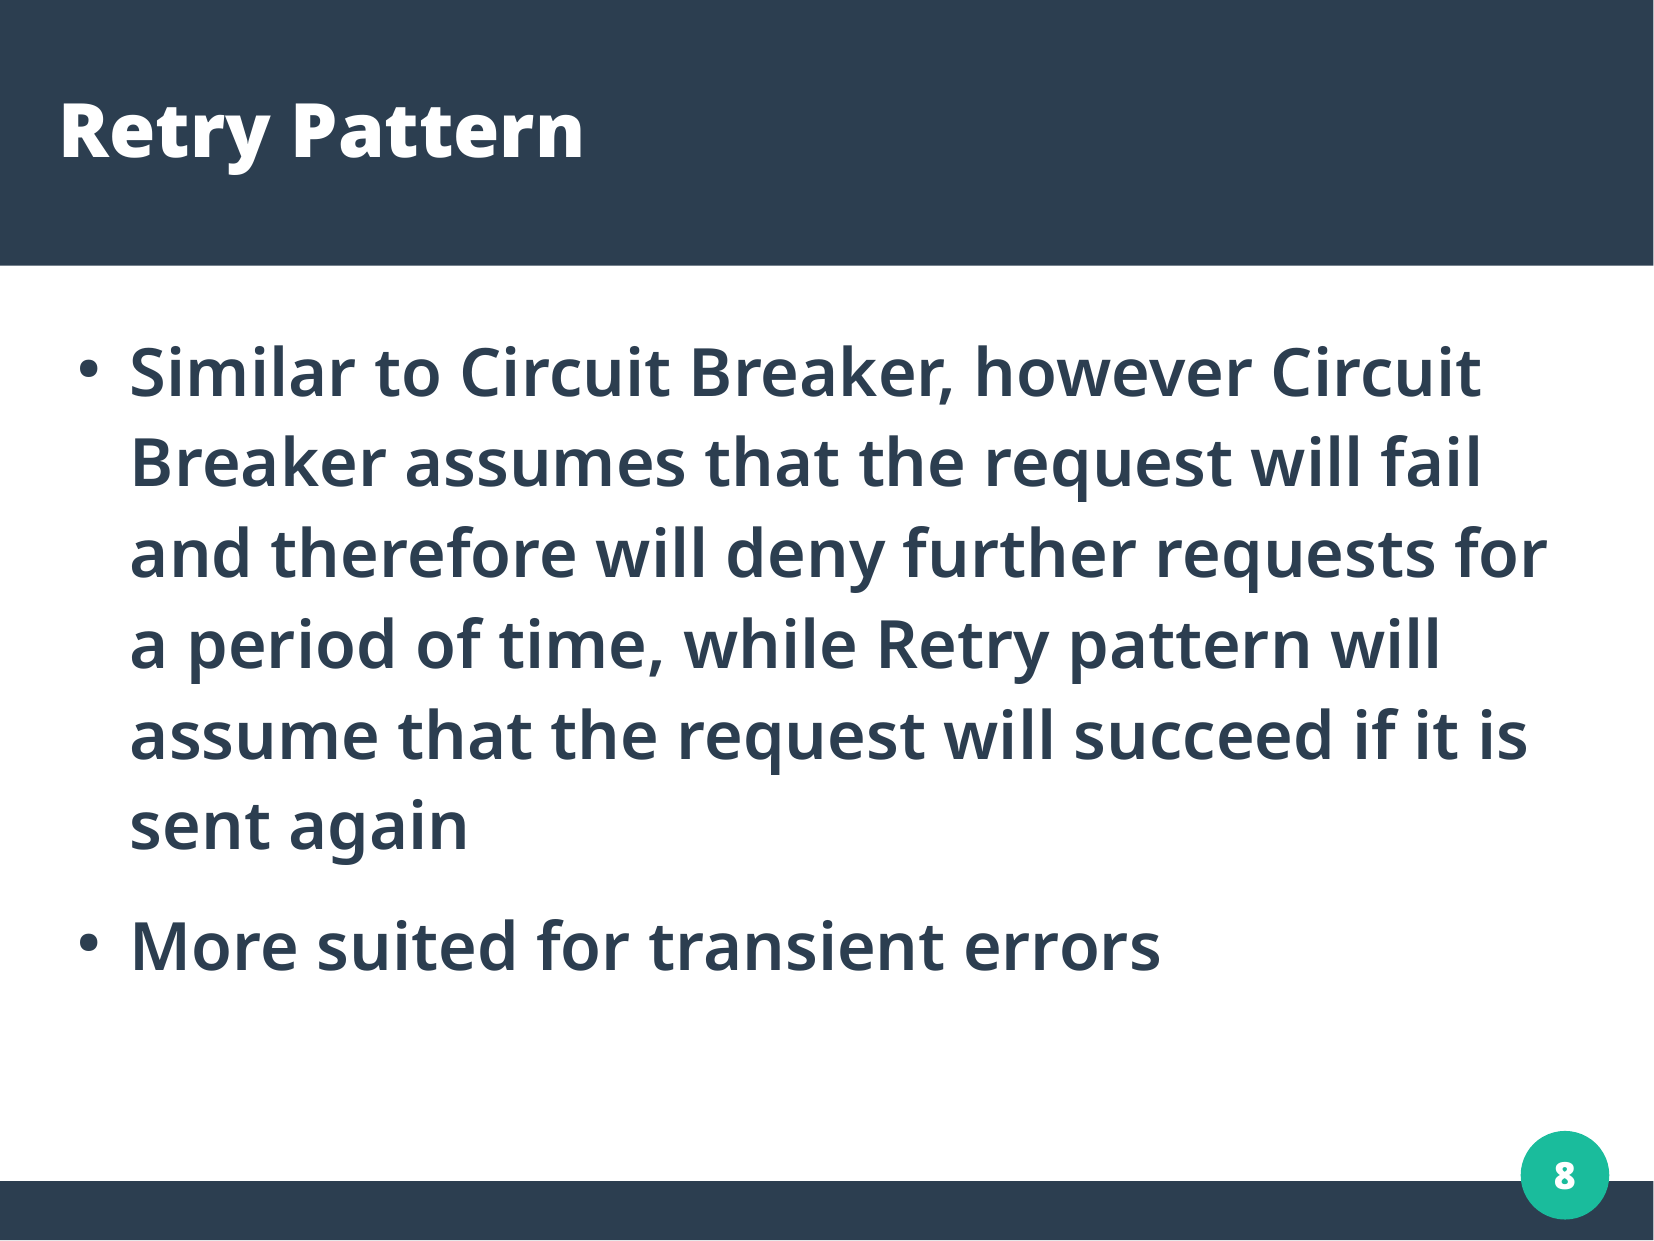

# Retry Pattern
Similar to Circuit Breaker, however Circuit Breaker assumes that the request will fail and therefore will deny further requests for a period of time, while Retry pattern will assume that the request will succeed if it is sent again
More suited for transient errors
8